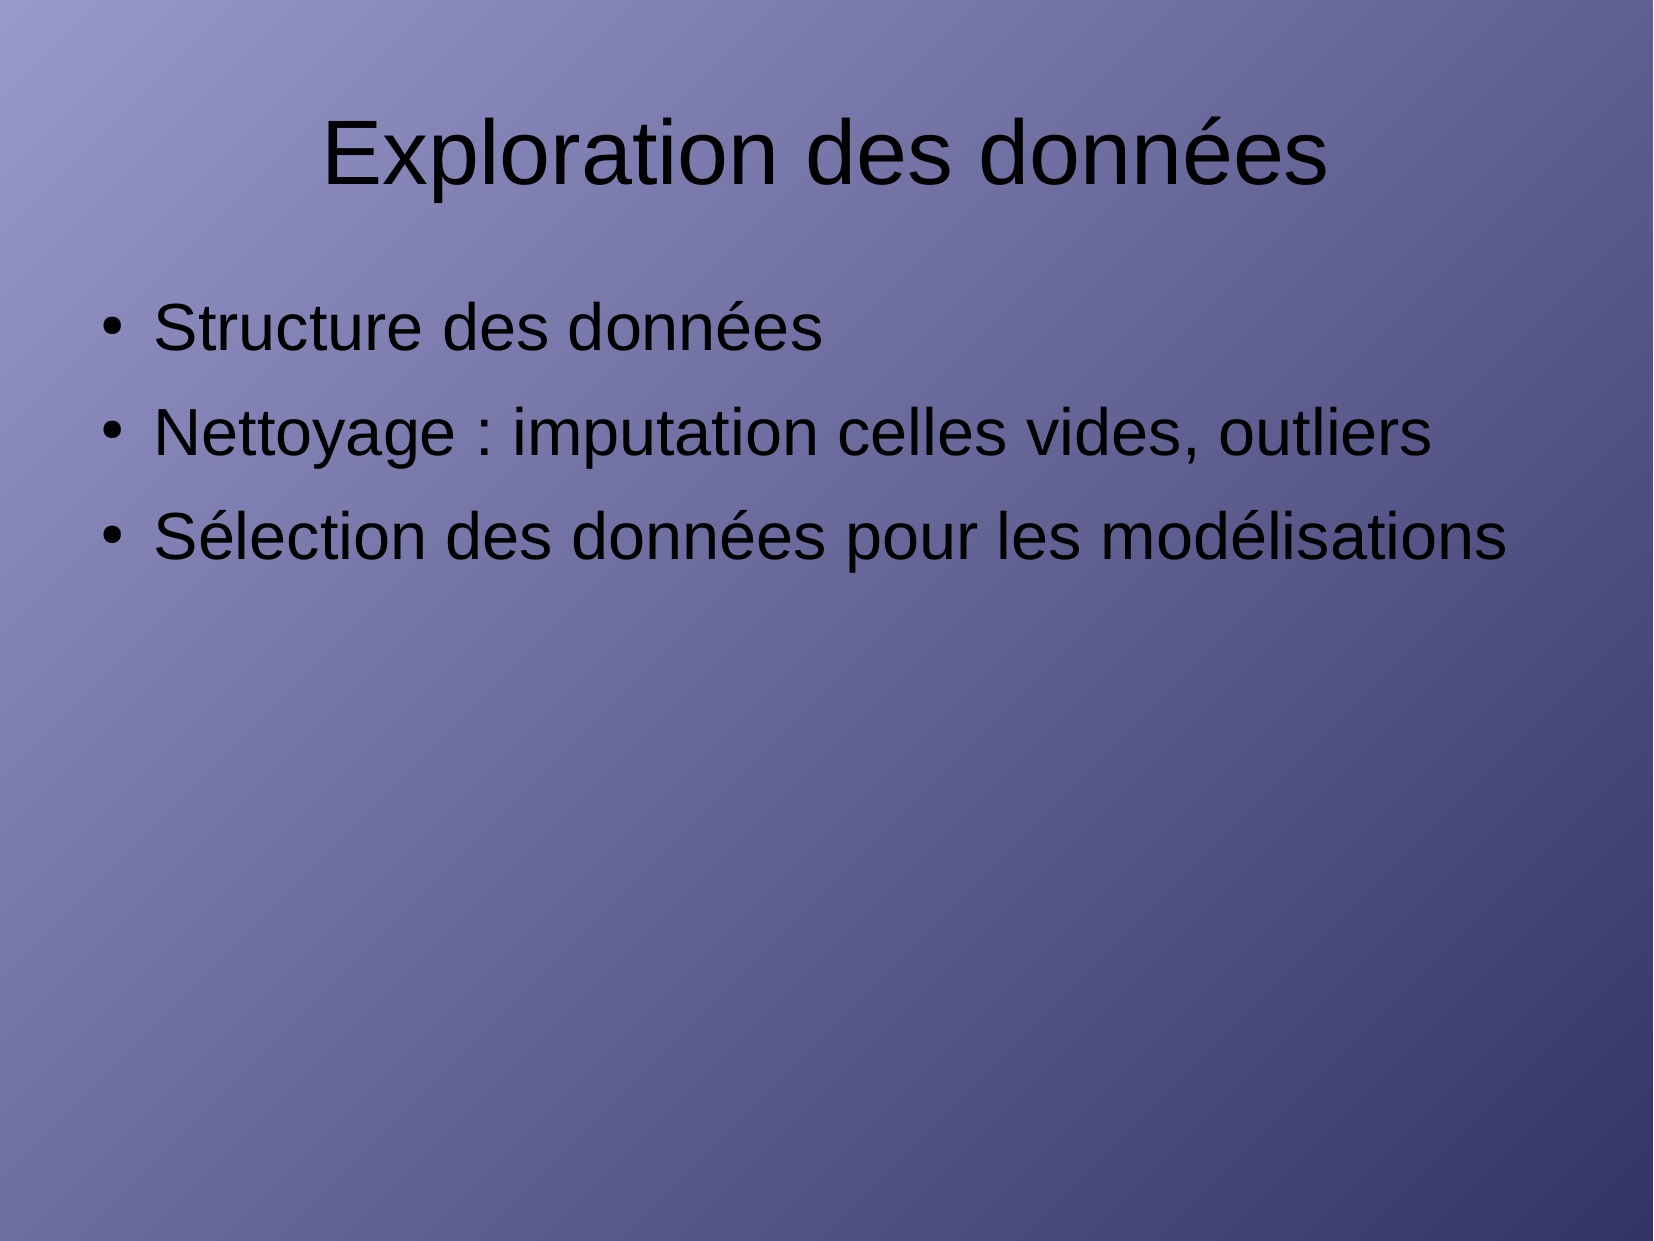

# Exploration des données
Structure des données
Nettoyage : imputation celles vides, outliers
Sélection des données pour les modélisations